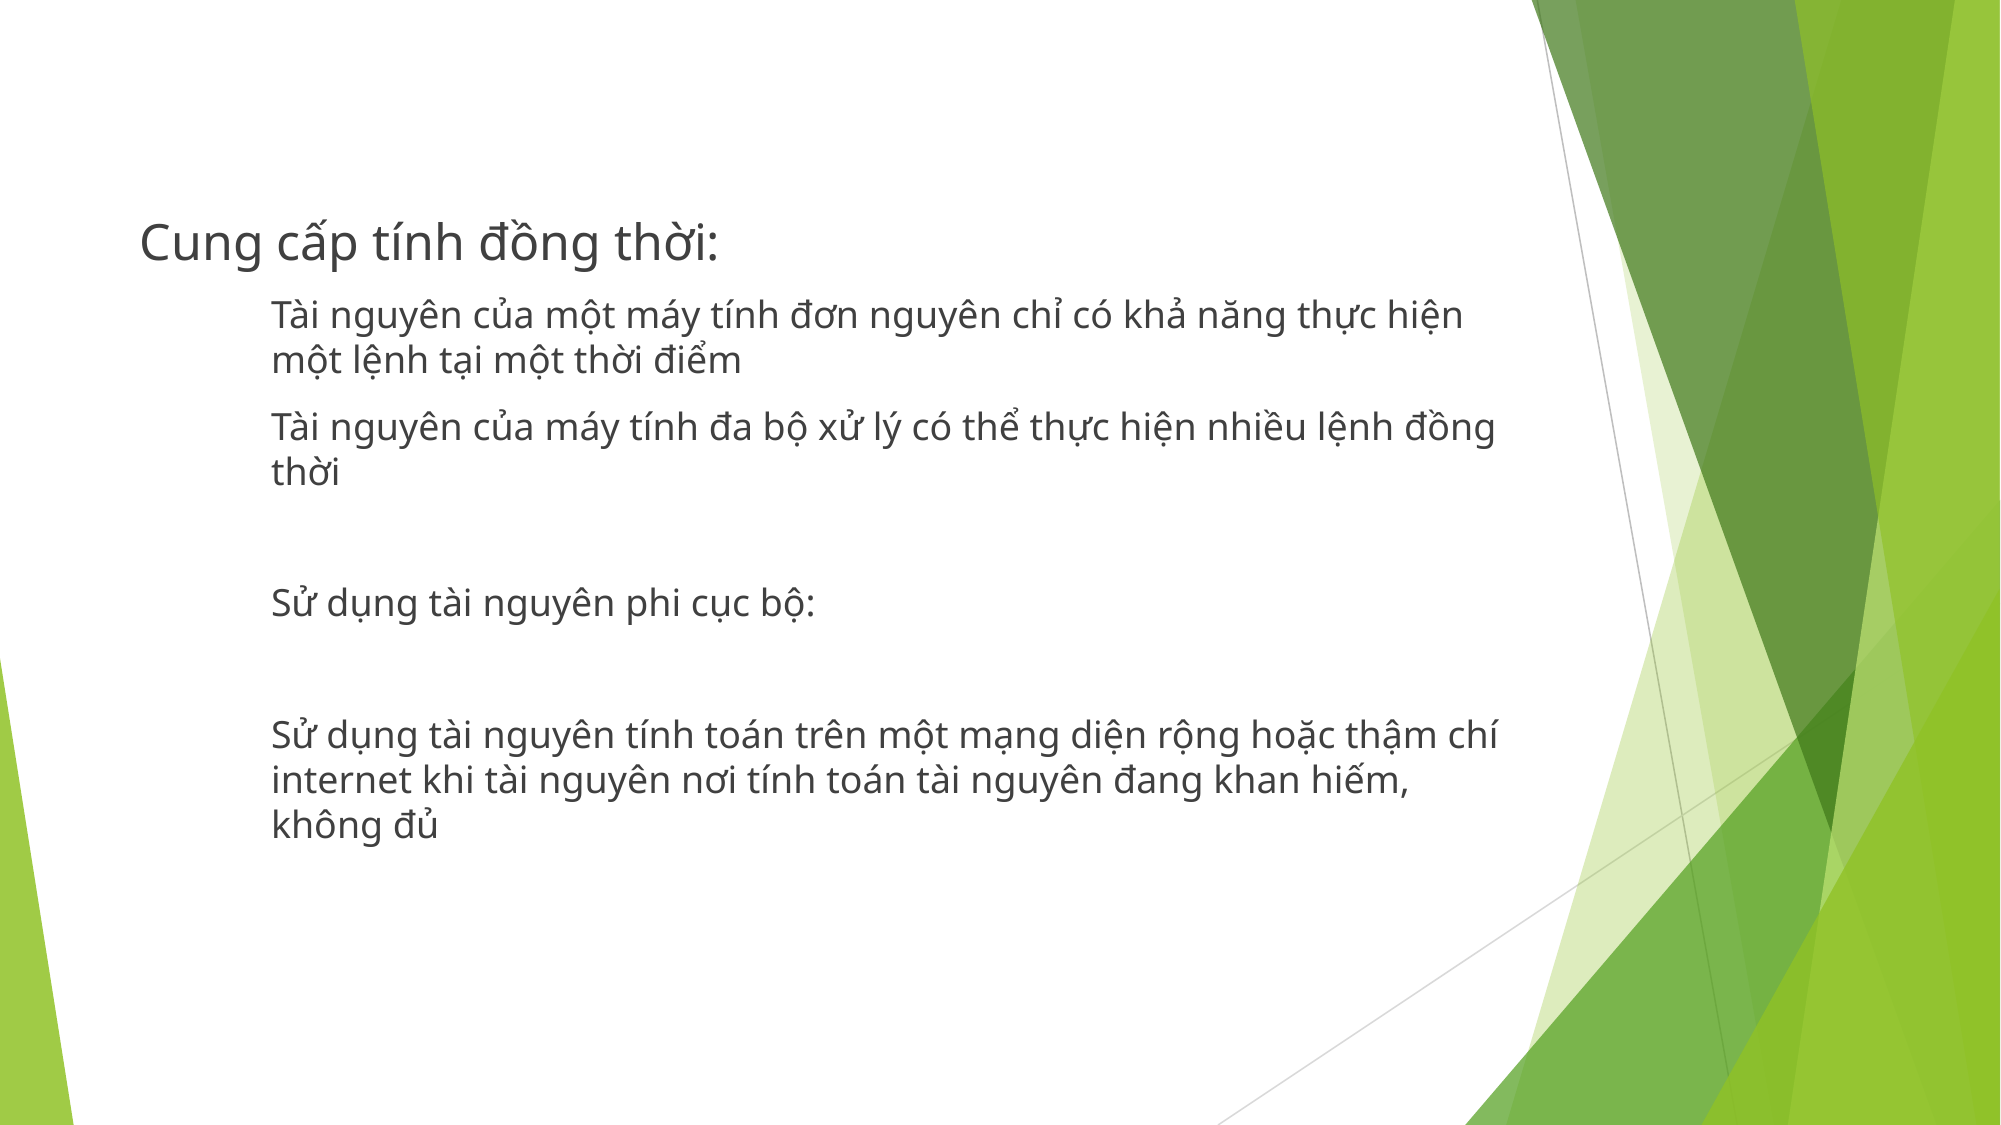

# Cung cấp tính đồng thời:
Tài nguyên của một máy tính đơn nguyên chỉ có khả năng thực hiện một lệnh tại một thời điểm
Tài nguyên của máy tính đa bộ xử lý có thể thực hiện nhiều lệnh đồng thời
Sử dụng tài nguyên phi cục bộ:
Sử dụng tài nguyên tính toán trên một mạng diện rộng hoặc thậm chí internet khi tài nguyên nơi tính toán tài nguyên đang khan hiếm, không đủ